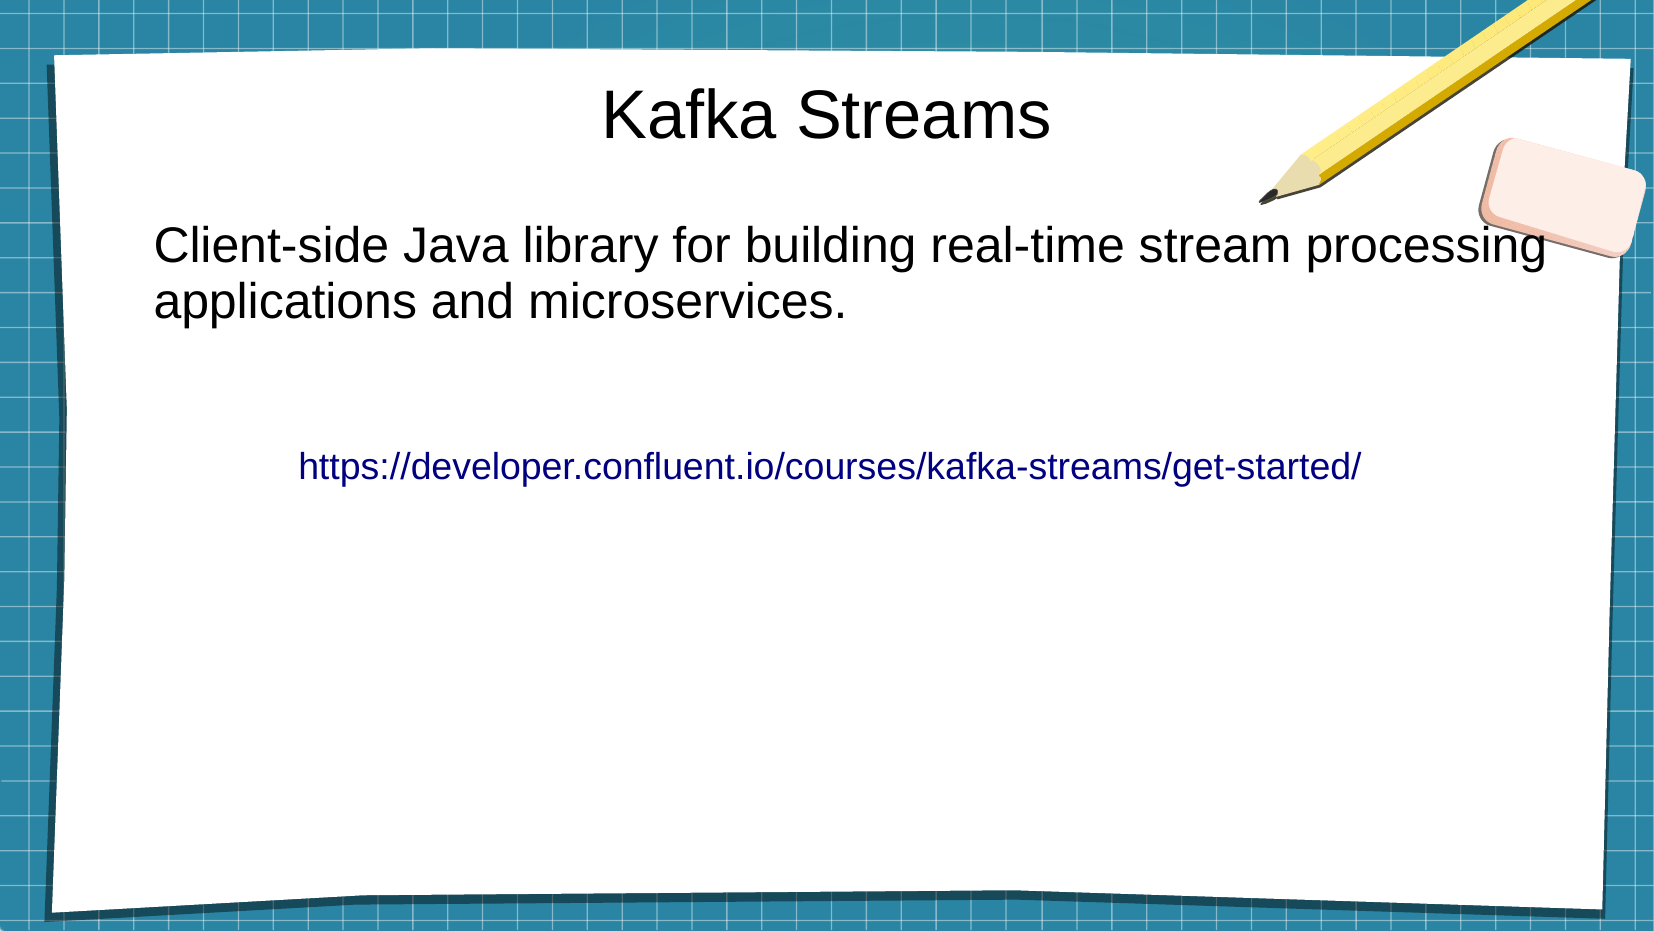

# Kafka Streams
Client-side Java library for building real-time stream processing applications and microservices.
https://developer.confluent.io/courses/kafka-streams/get-started/